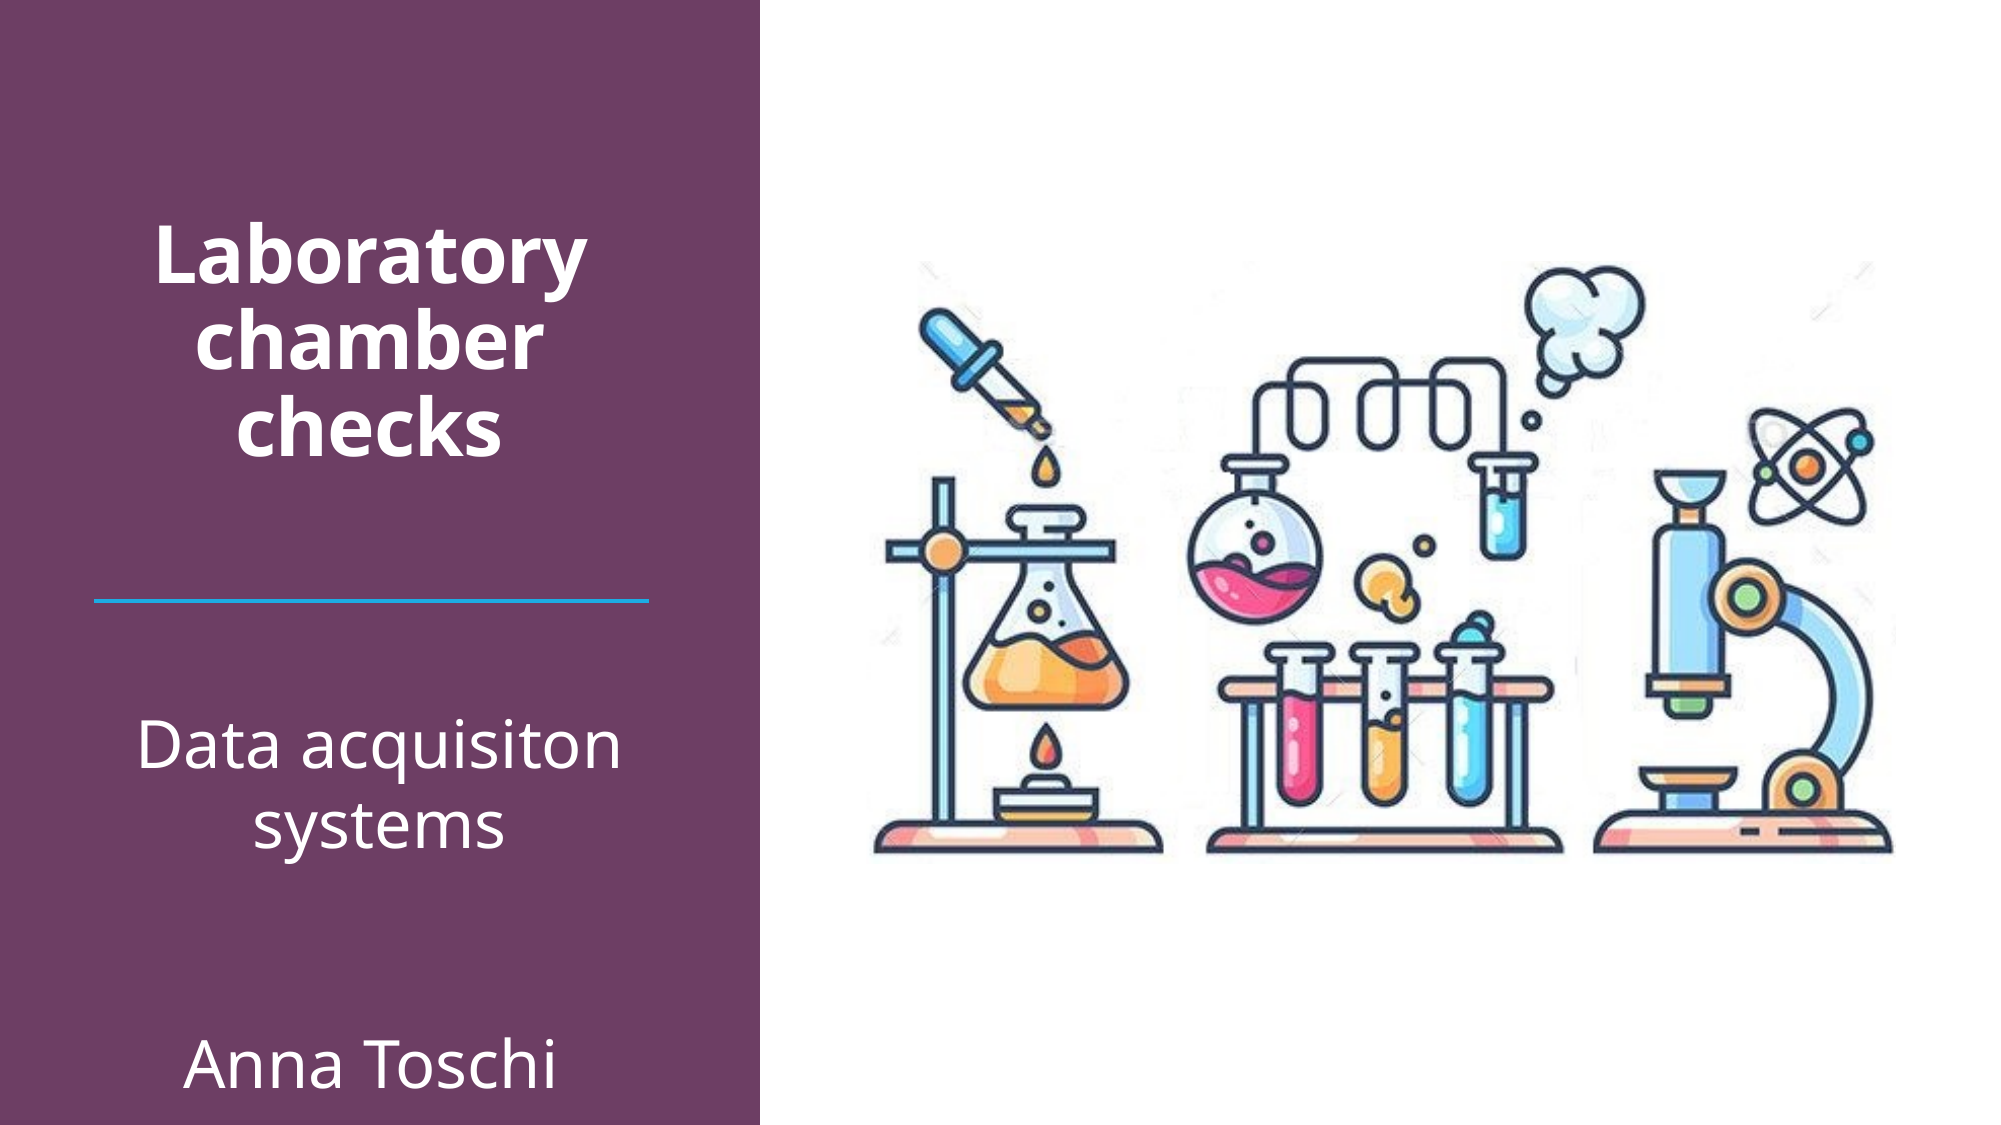

# Laboratory chamber checks
Data acquisiton systems
Anna Toschi